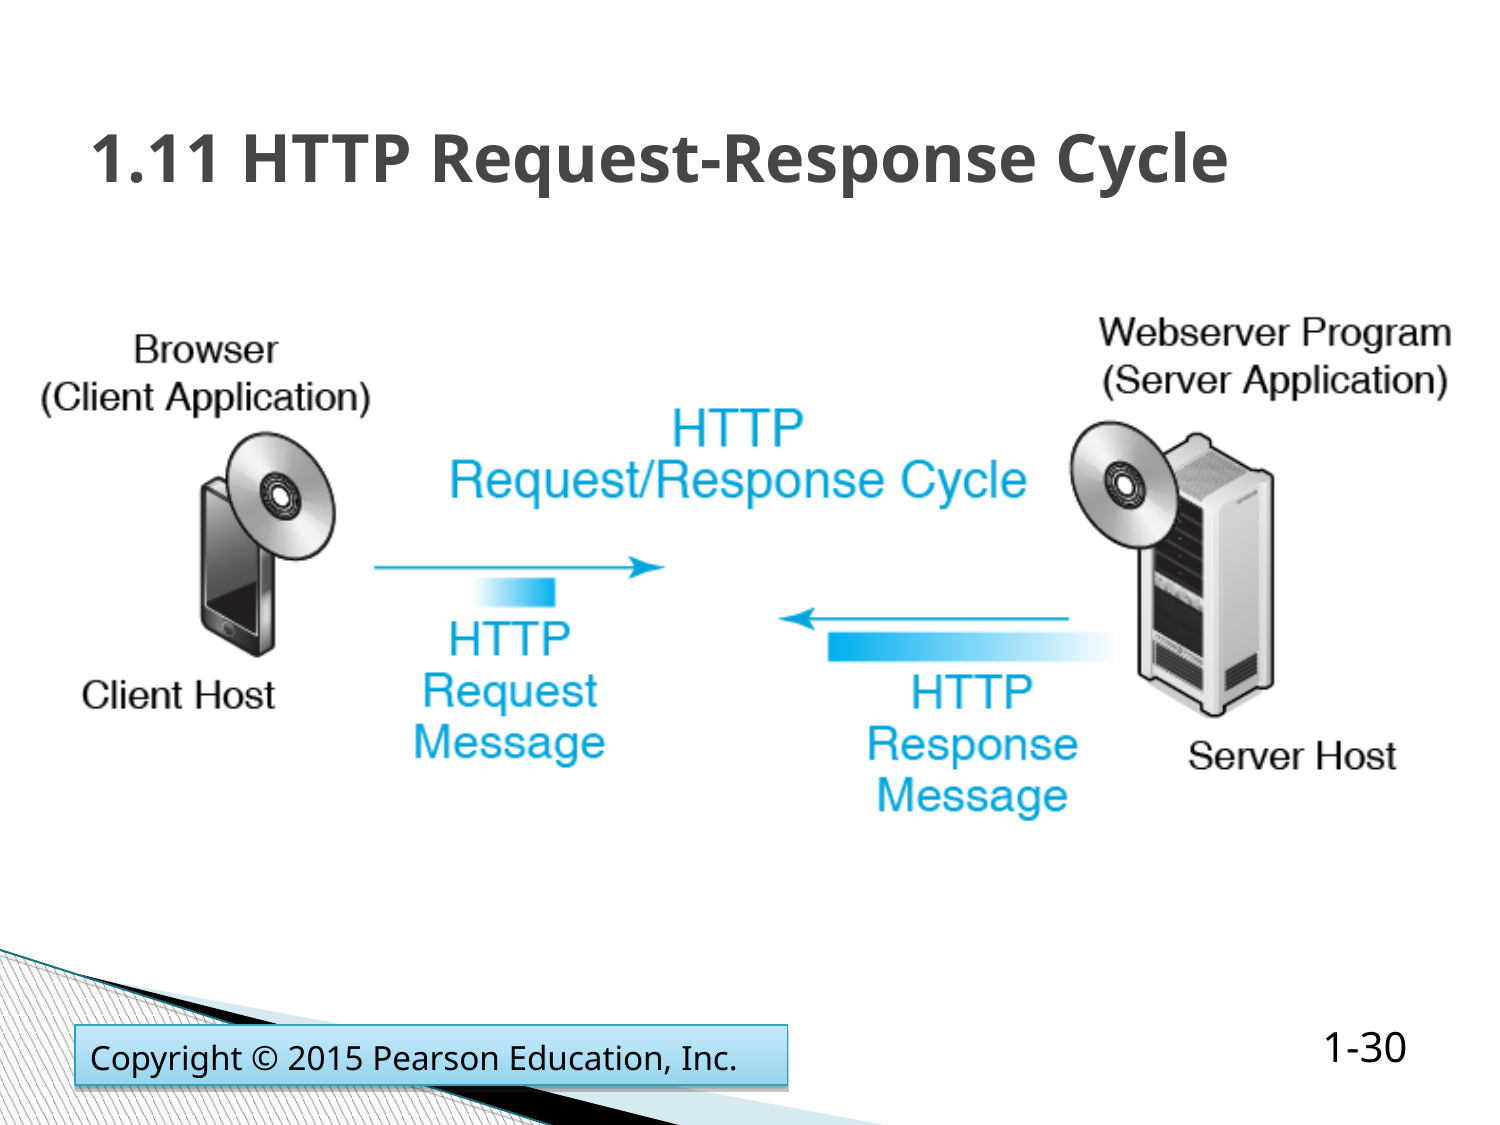

# 1.11 HTTP Request-Response Cycle
Copyright © 2015 Pearson Education, Inc.